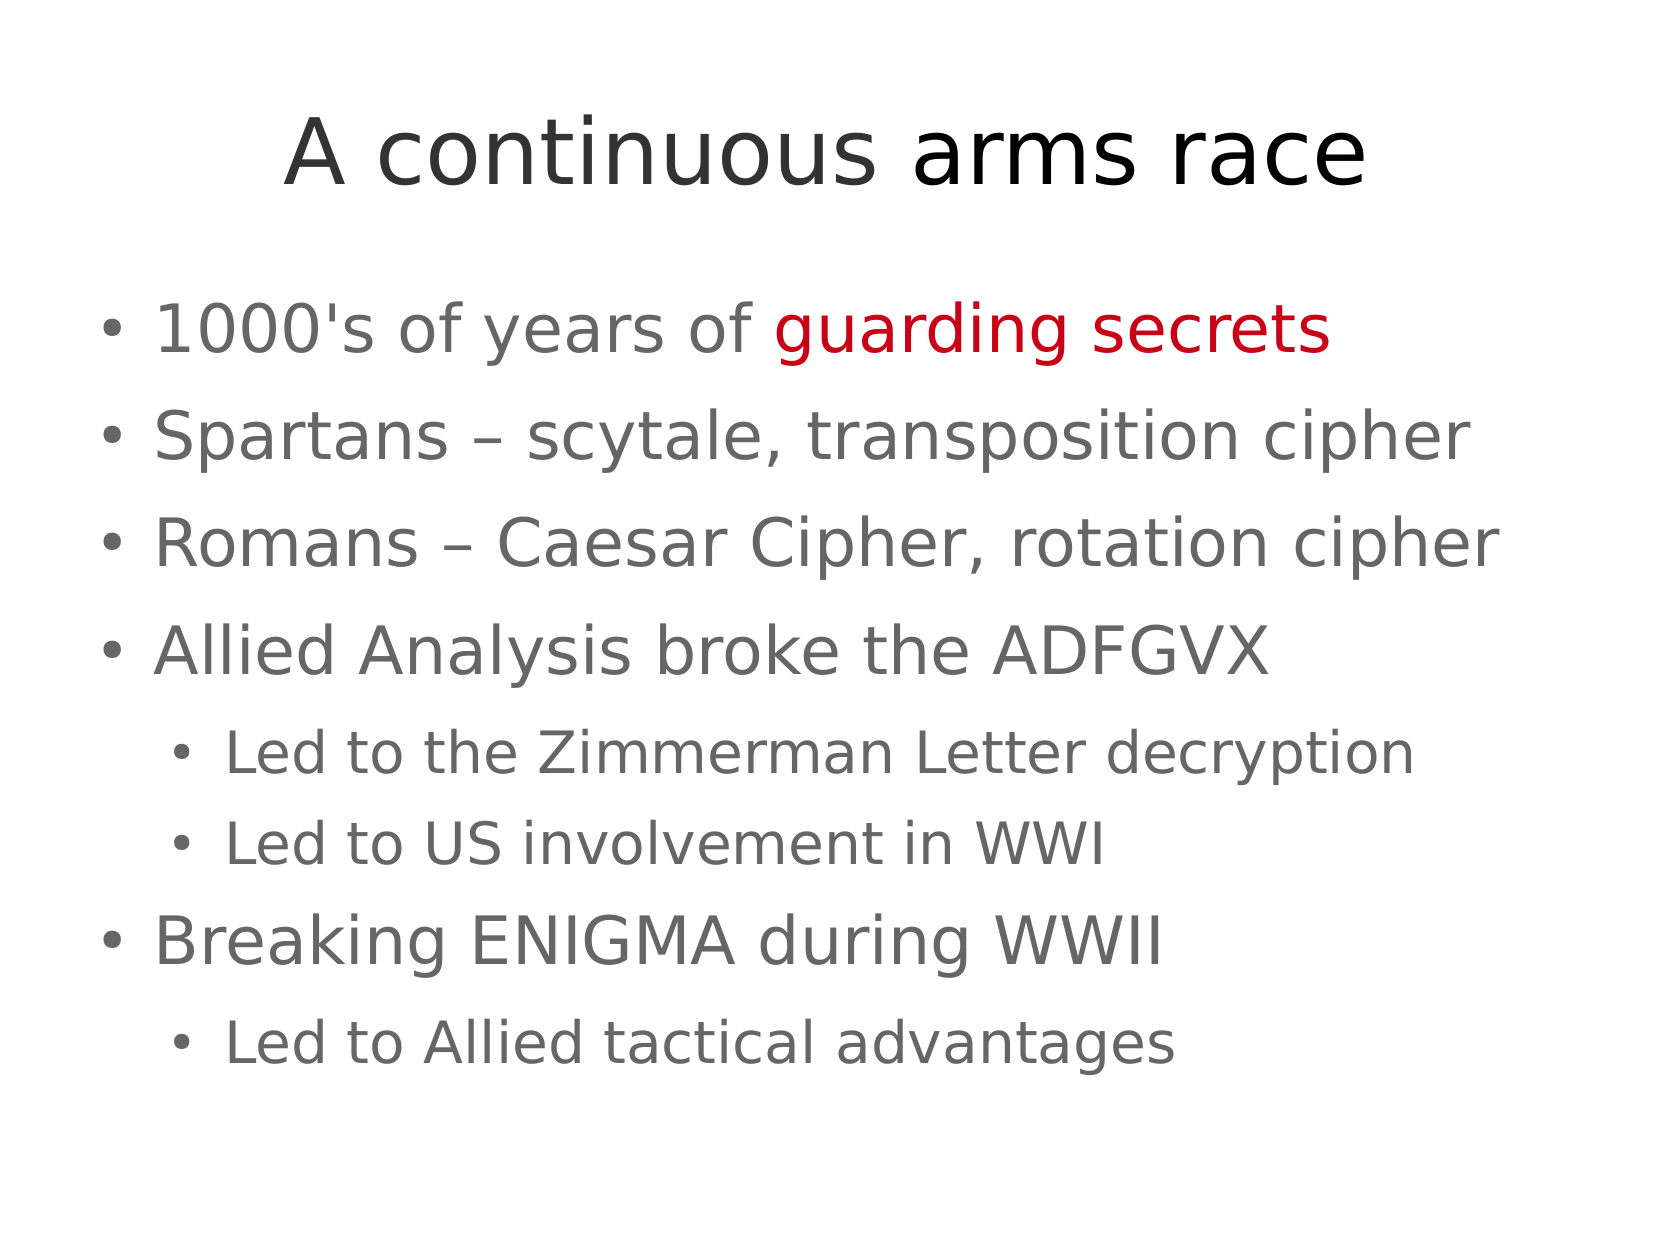

# A continuous arms race
1000's of years of guarding secrets
Spartans – scytale, transposition cipher
Romans – Caesar Cipher, rotation cipher
Allied Analysis broke the ADFGVX
Led to the Zimmerman Letter decryption
Led to US involvement in WWI
Breaking ENIGMA during WWII
Led to Allied tactical advantages